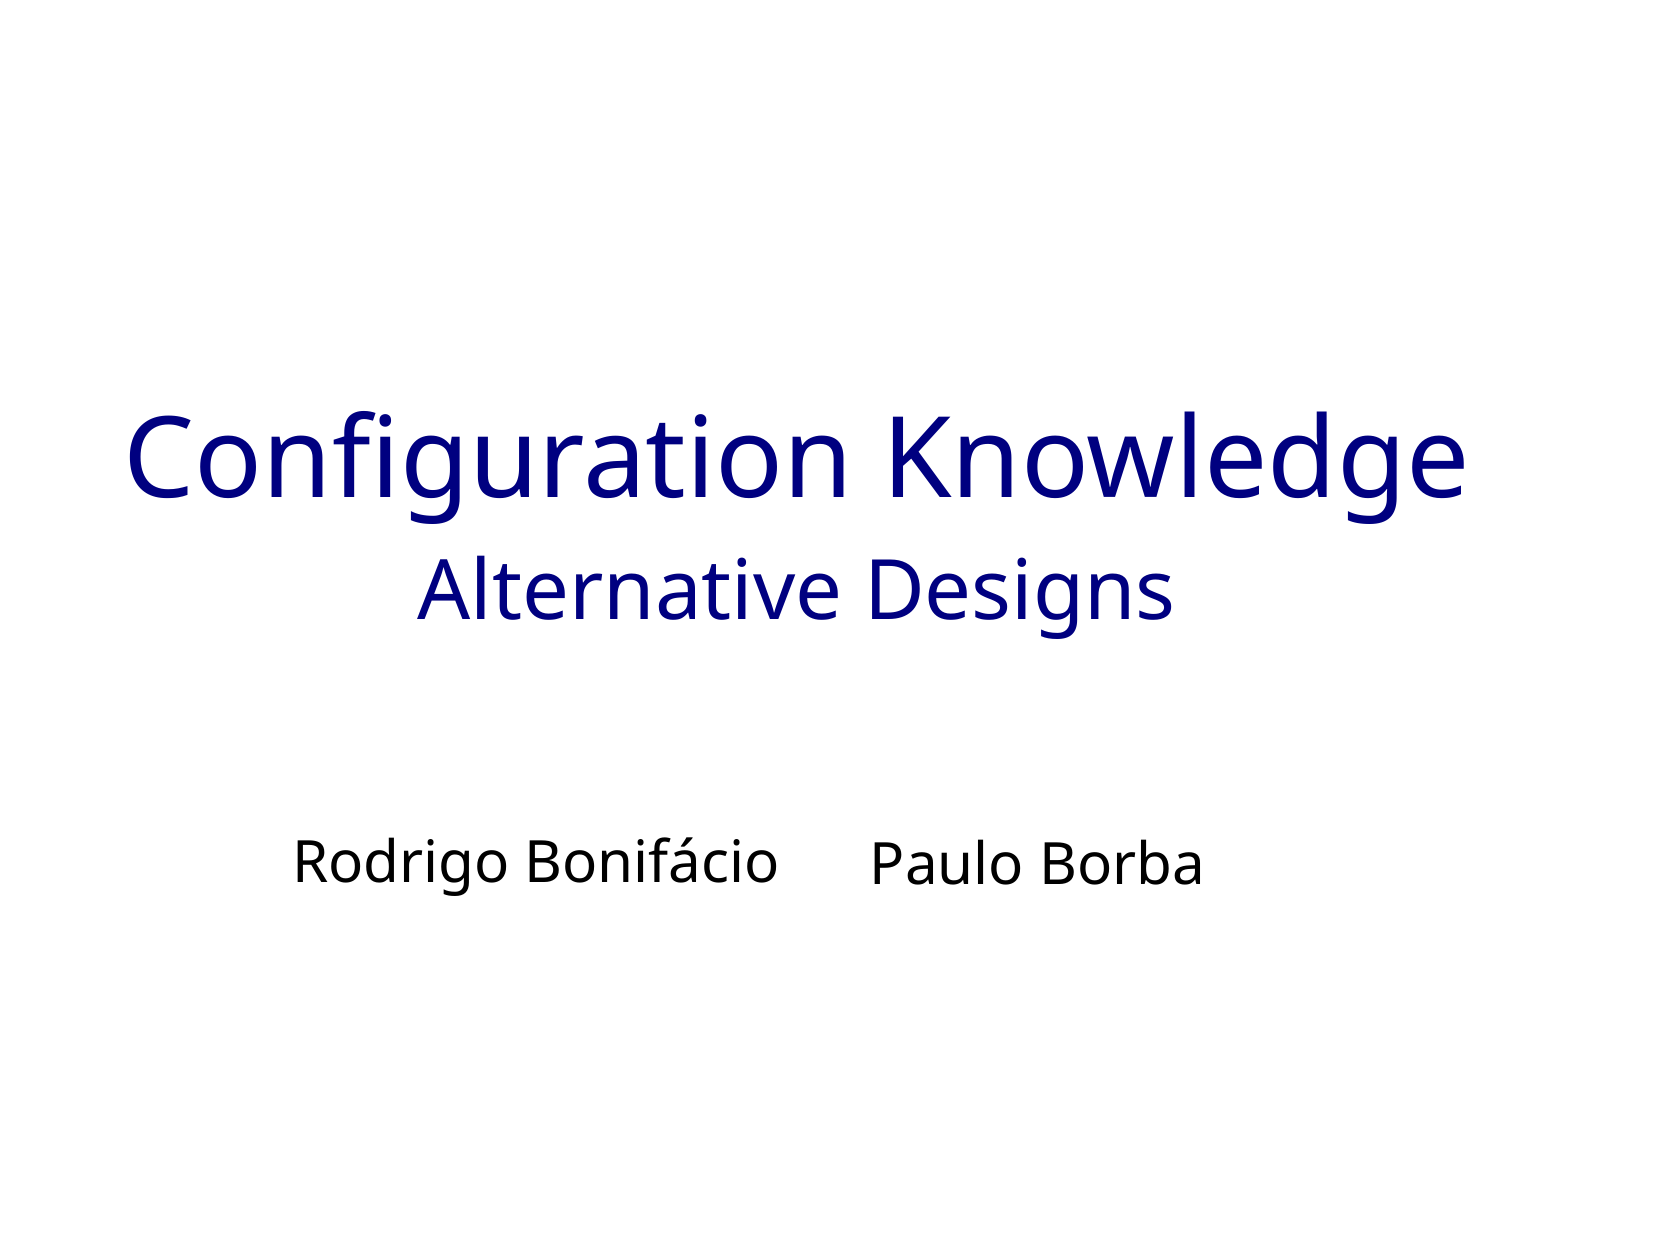

# Configuration Knowledge
Alternative Designs
Rodrigo Bonifácio
Paulo Borba